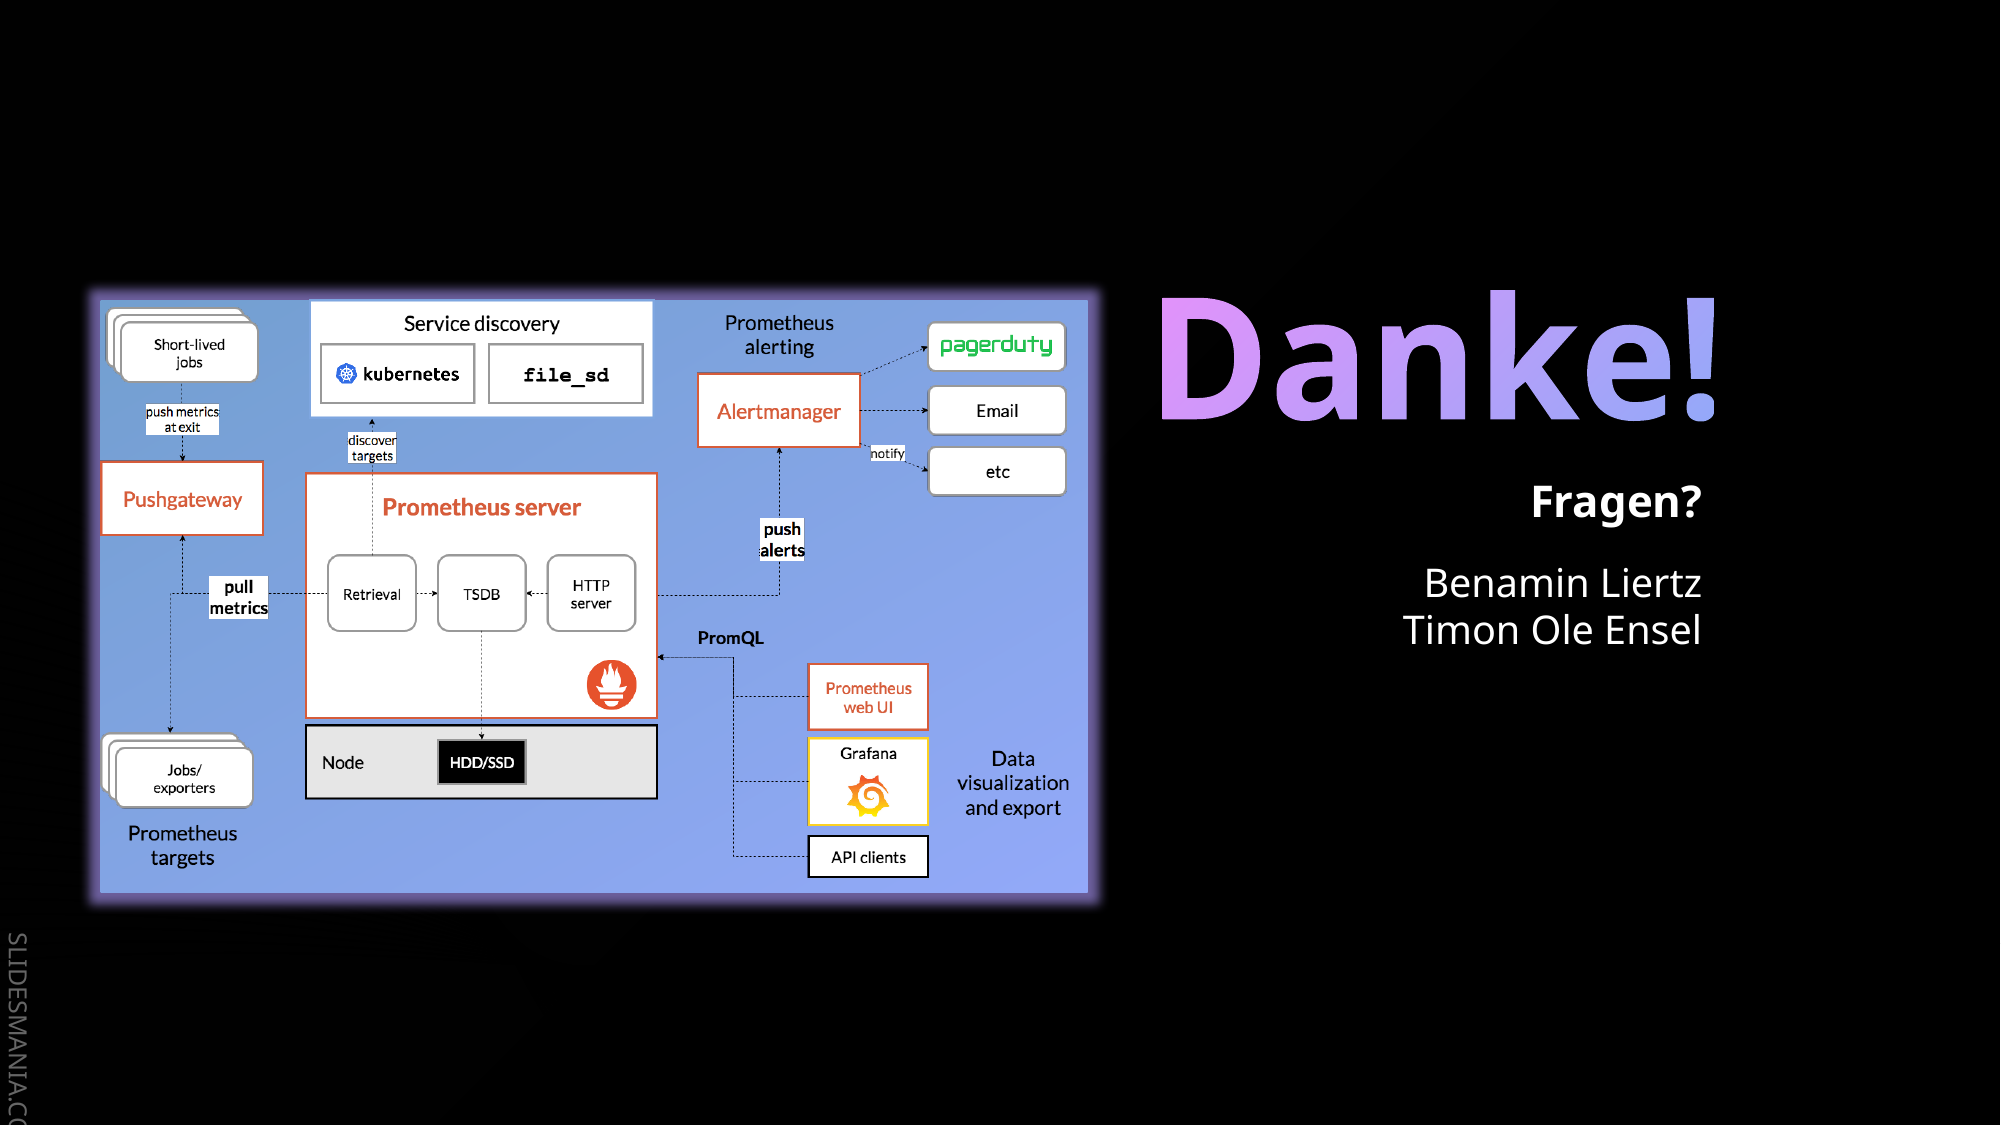

Danke!
# Fragen?
Benamin Liertz
Timon Ole Ensel